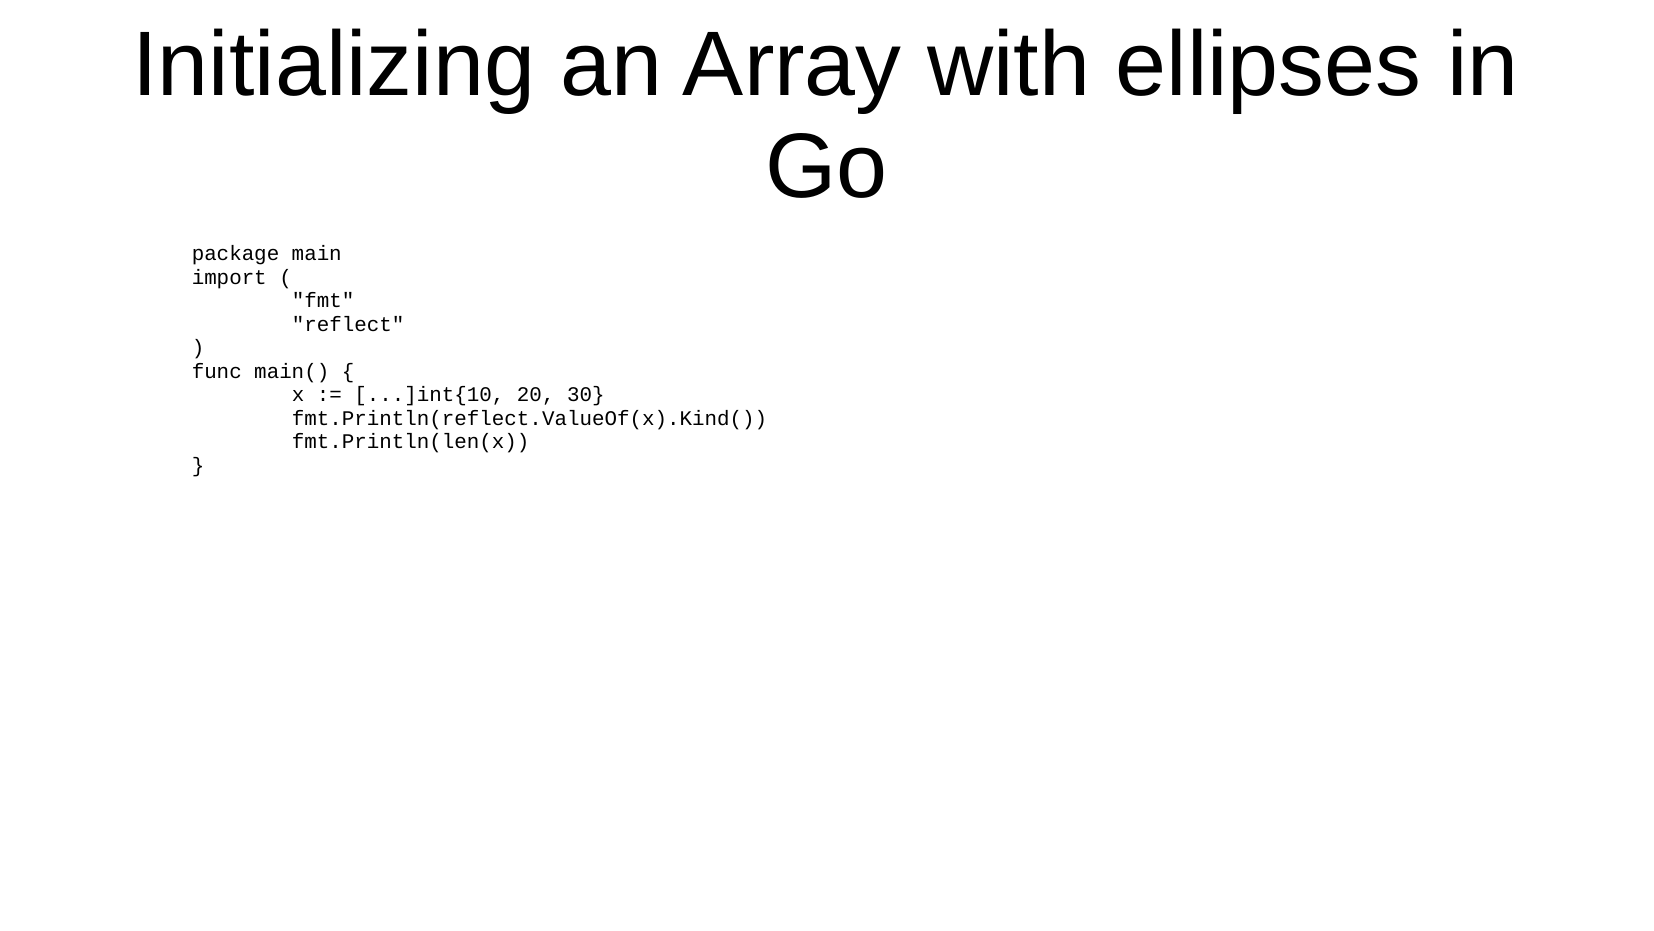

# Initializing an Array with ellipses in Go
package main
import (
 "fmt"
 "reflect"
)
func main() {
 x := [...]int{10, 20, 30}
 fmt.Println(reflect.ValueOf(x).Kind())
 fmt.Println(len(x))
}